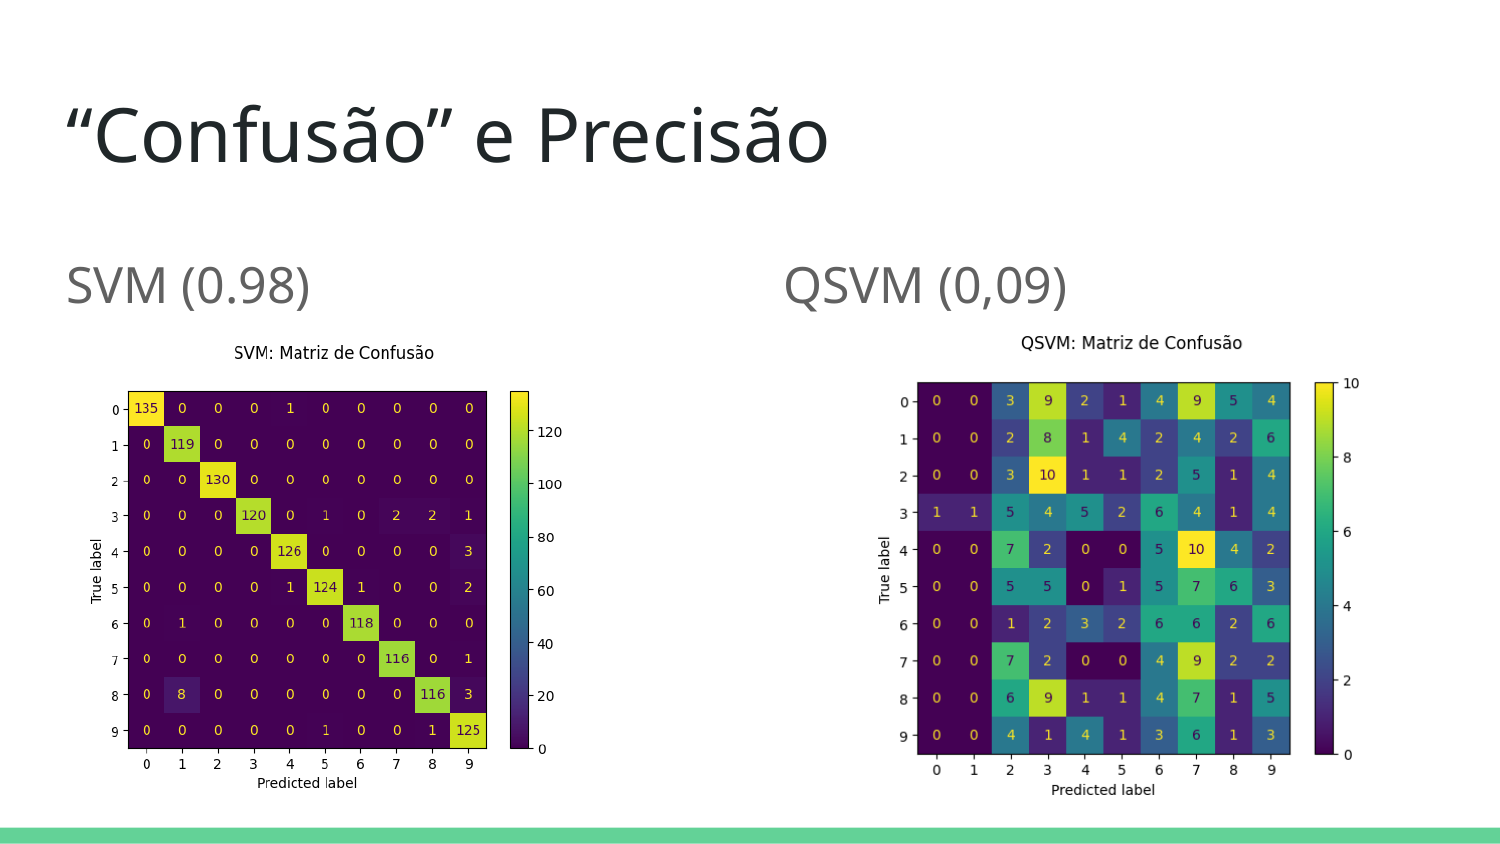

# “Confusão” e Precisão
SVM (0.98)
QSVM (0,09)